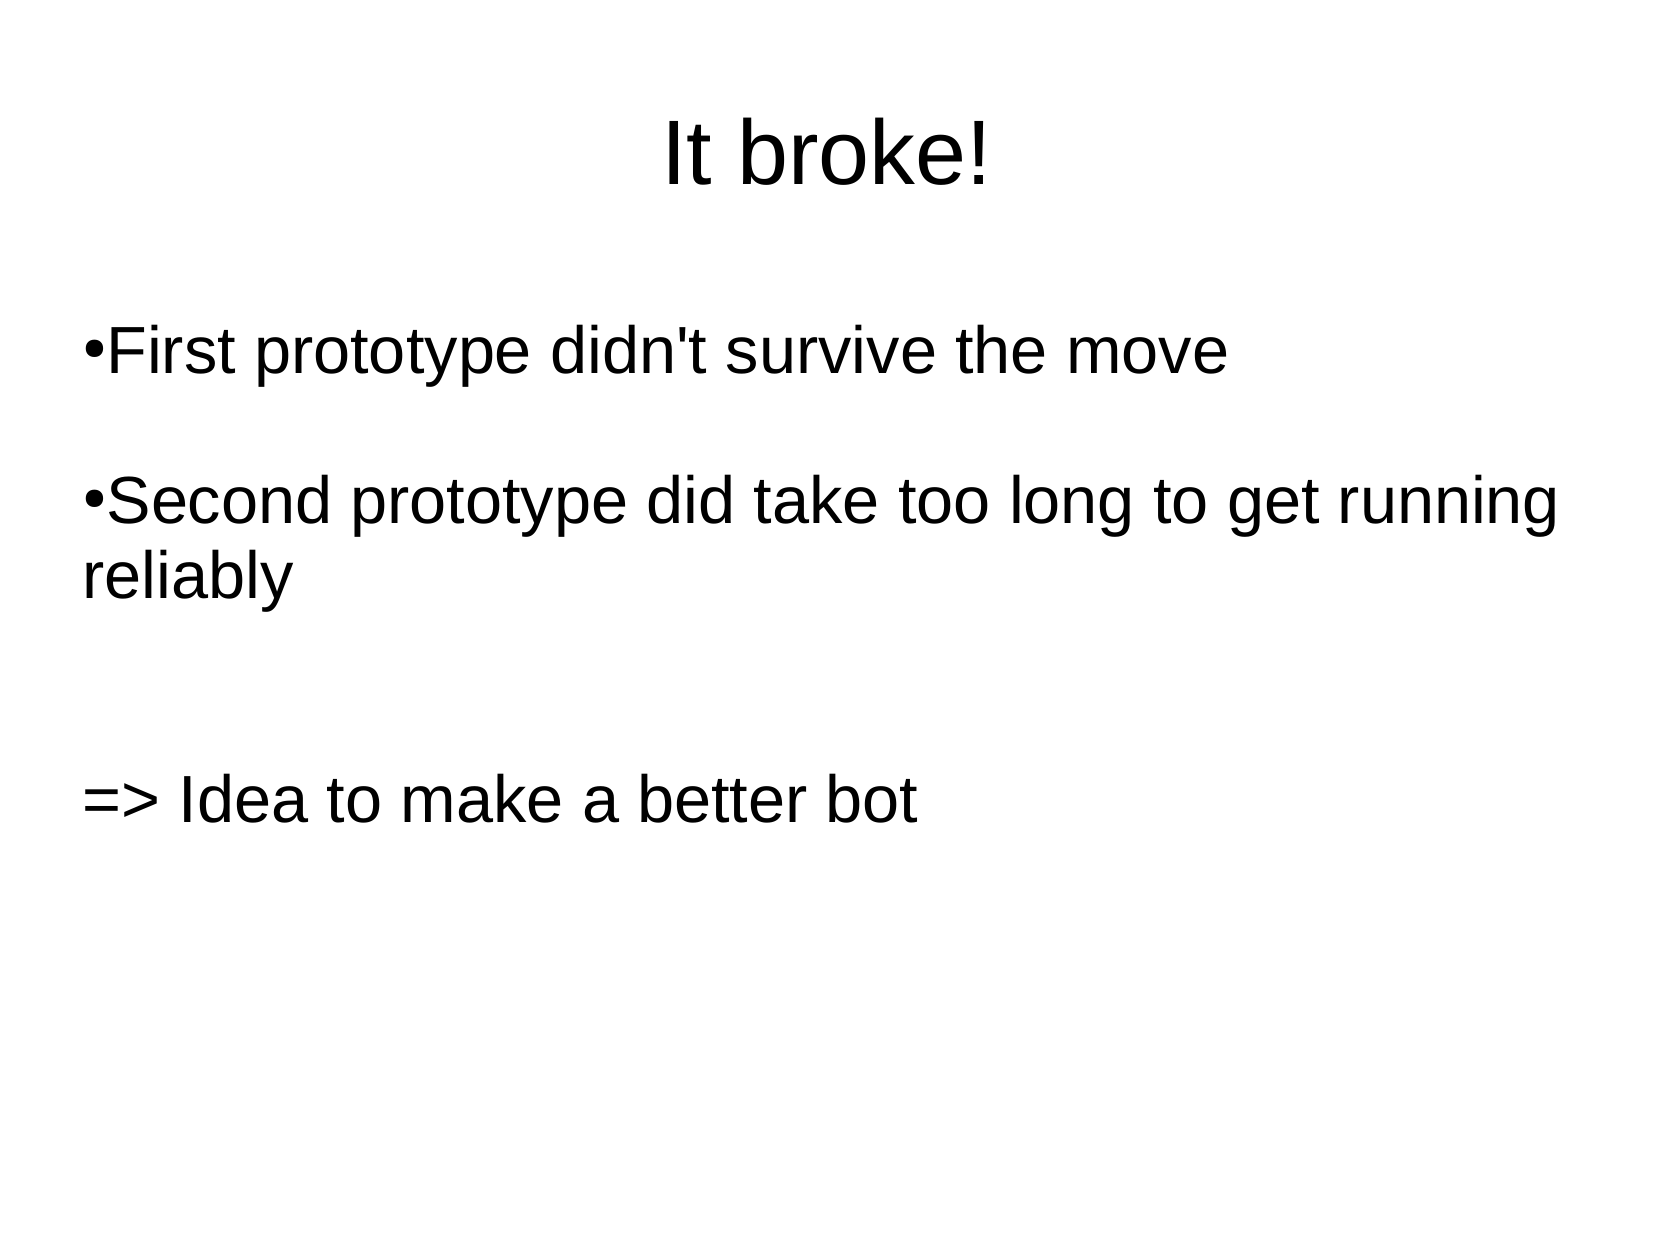

# It broke!
First prototype didn't survive the move
Second prototype did take too long to get running reliably
=> Idea to make a better bot